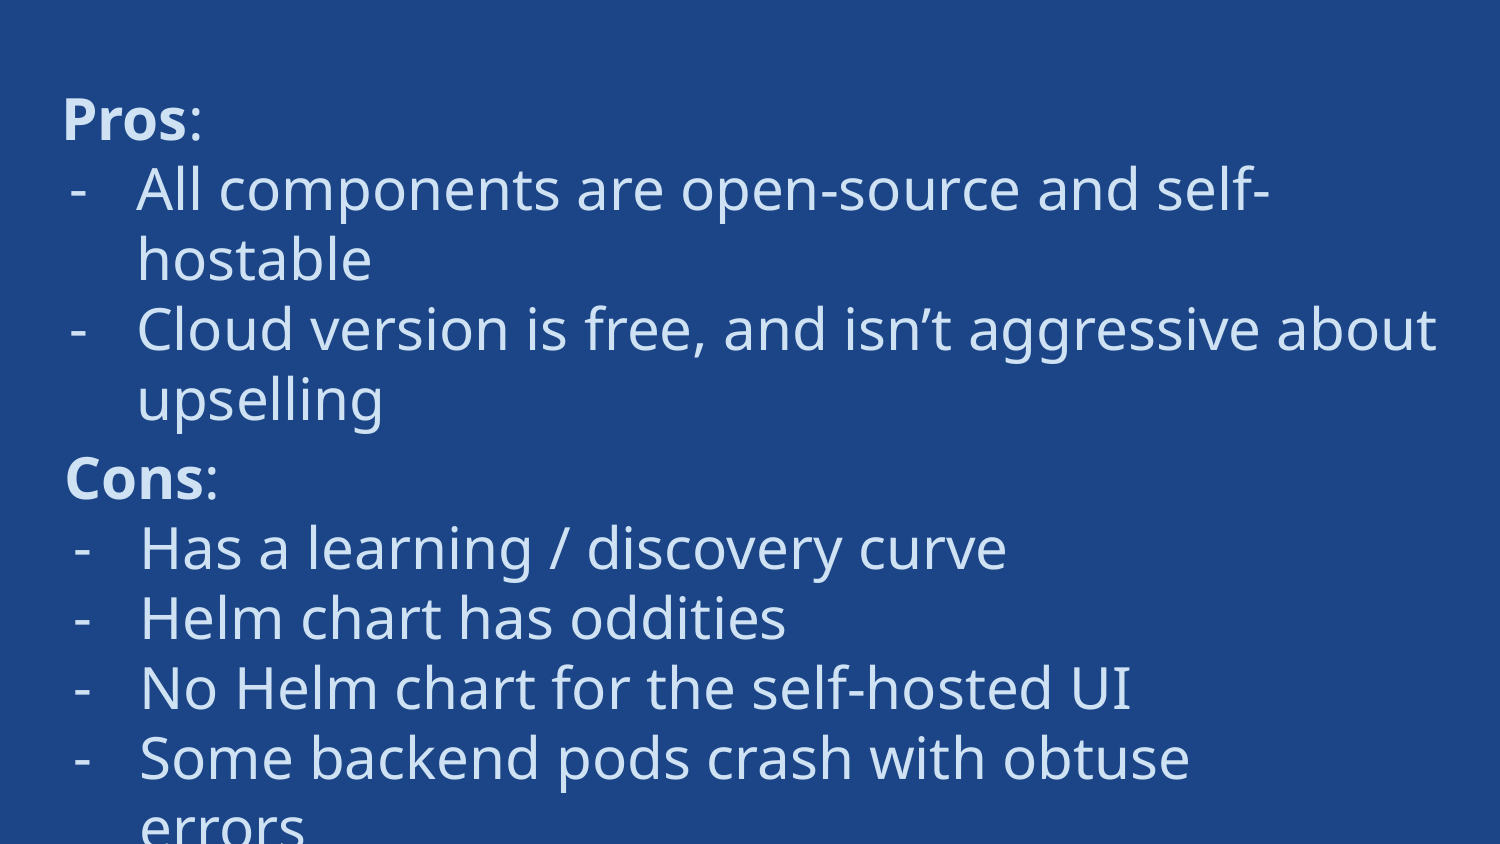

Pros:
All components are open-source and self-hostable
Cloud version is free, and isn’t aggressive about upselling
Cons:
Has a learning / discovery curve
Helm chart has oddities
No Helm chart for the self-hosted UI
Some backend pods crash with obtuse errors